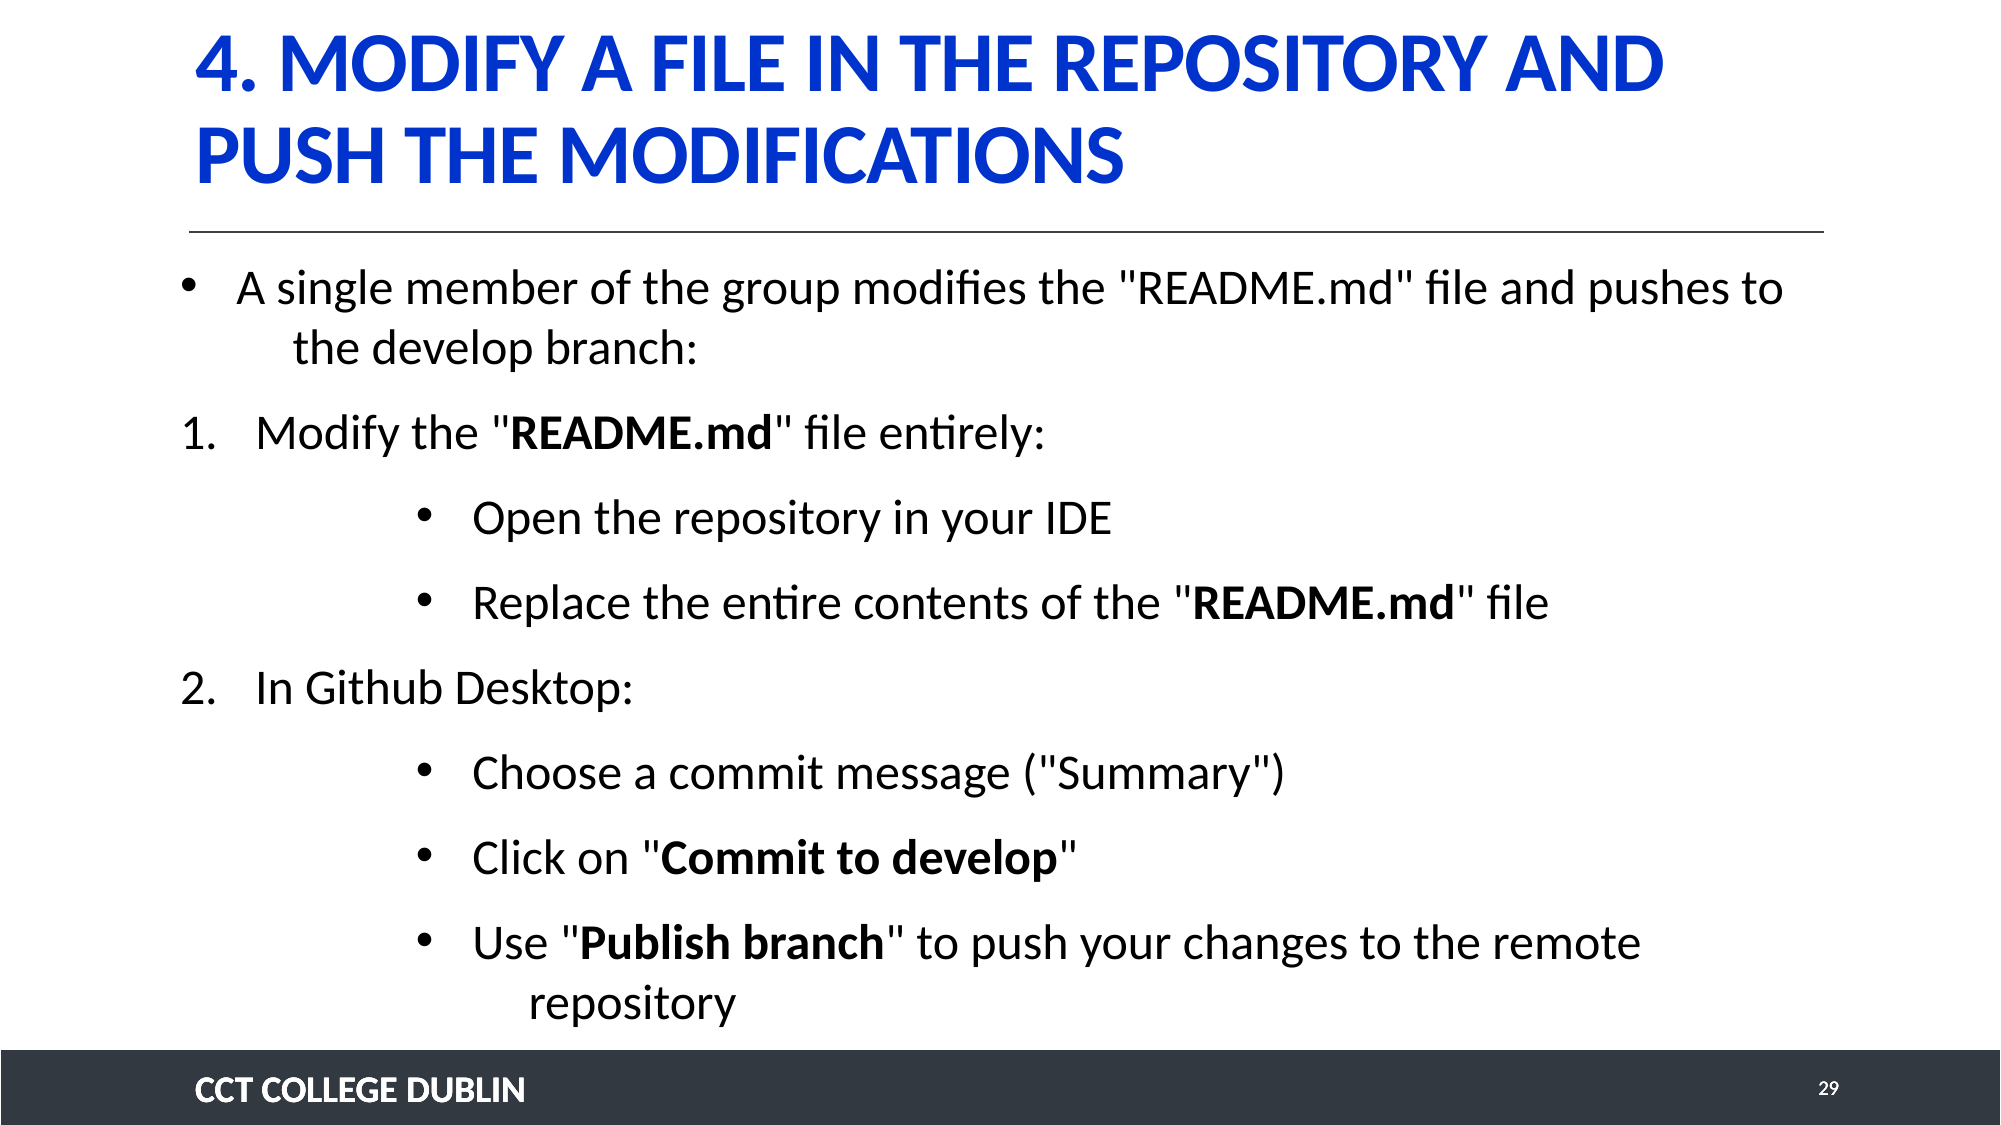

# 4. MODIFY A FILE IN THE REPOSITORY AND PUSH THE MODIFICATIONS
A single member of the group modifies the "README.md" file and pushes to the develop branch:
Modify the "README.md" file entirely:
Open the repository in your IDE
Replace the entire contents of the "README.md" file
In Github Desktop:
Choose a commit message ("Summary")
Click on "Commit to develop"
Use "Publish branch" to push your changes to the remote repository
CCT COLLEGE DUBLIN
CCT COLLEGE DUBLIN
CCT COLLEGE DUBLIN